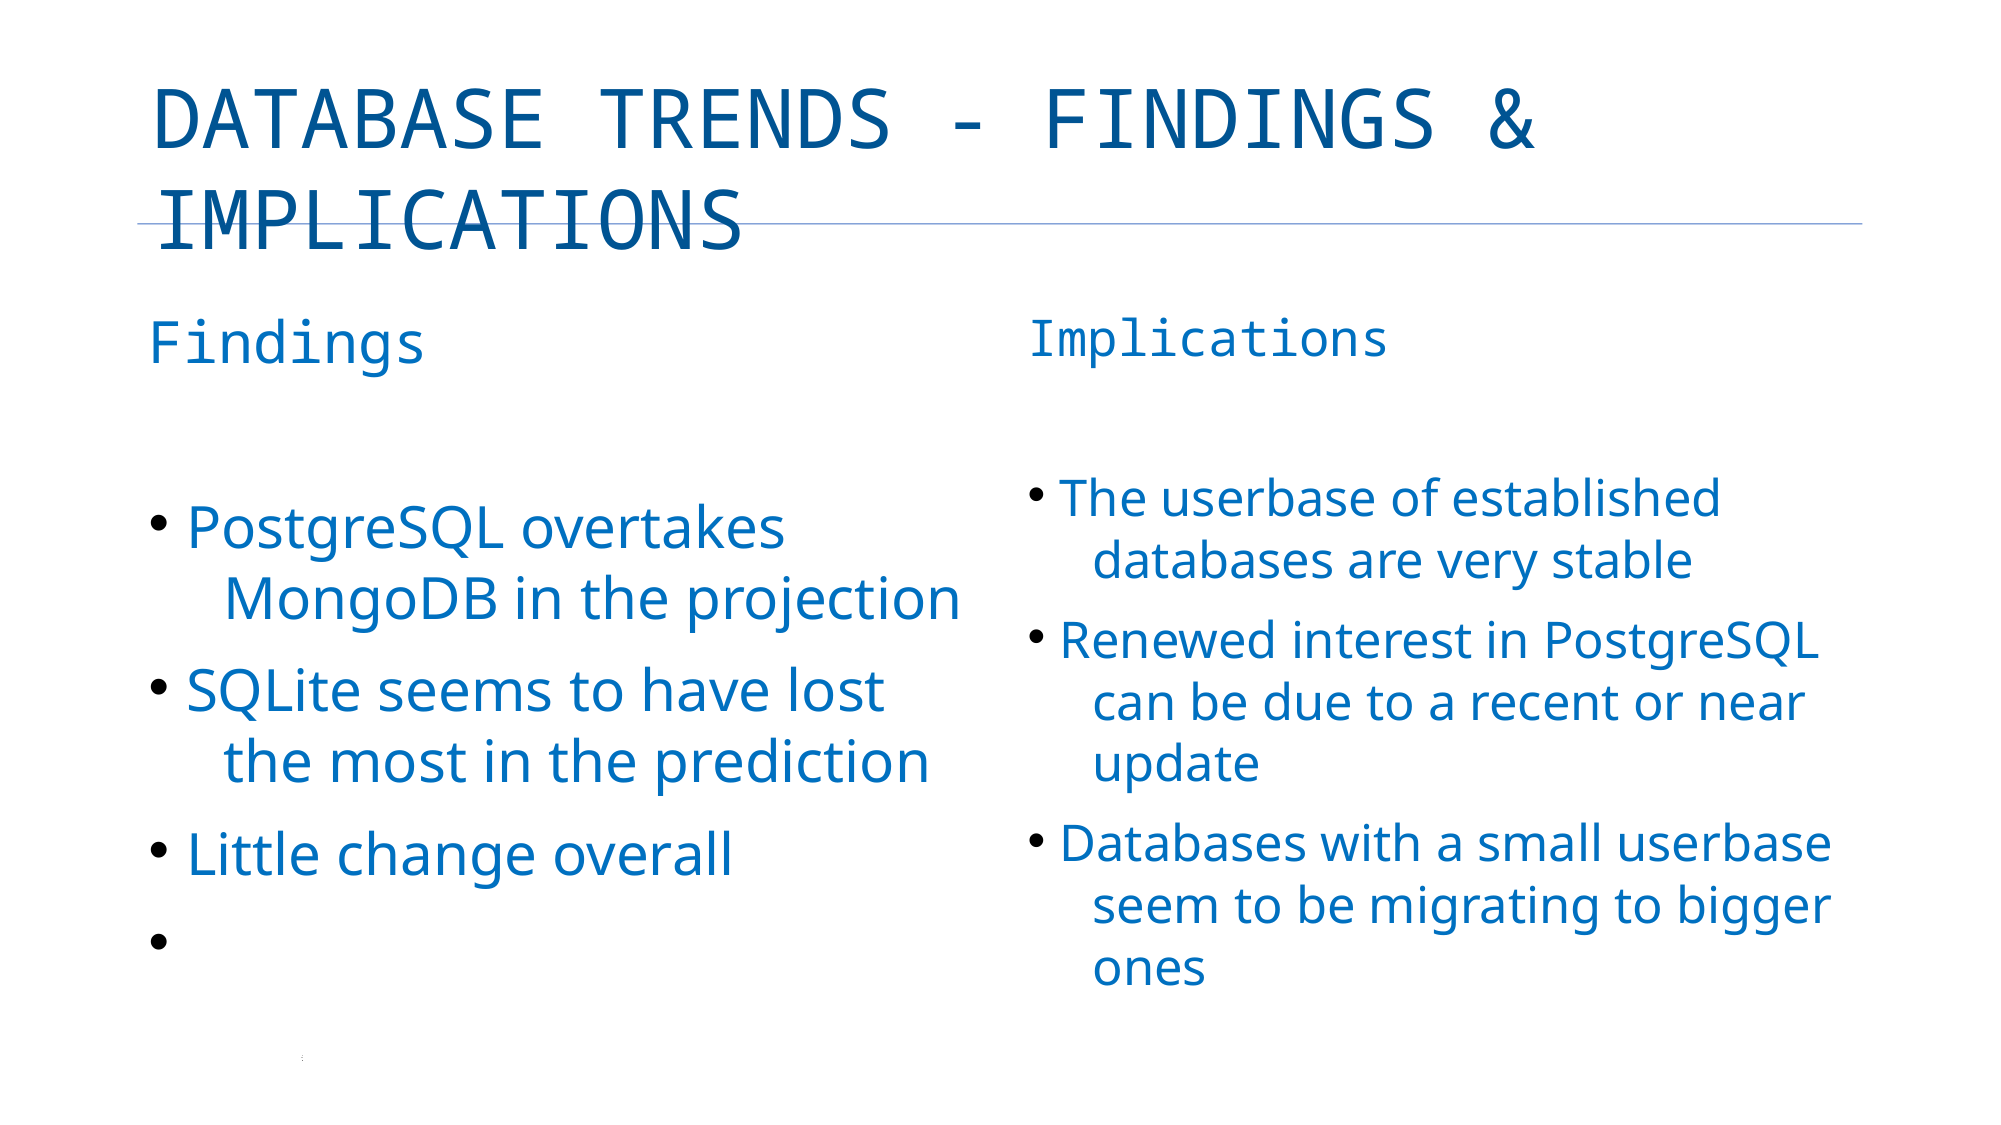

# DATABASE TRENDS - FINDINGS & IMPLICATIONS
Findings
PostgreSQL overtakes MongoDB in the projection
SQLite seems to have lost the most in the prediction
Little change overall
Implications
The userbase of established databases are very stable
Renewed interest in PostgreSQL can be due to a recent or near update
Databases with a small userbase seem to be migrating to bigger ones